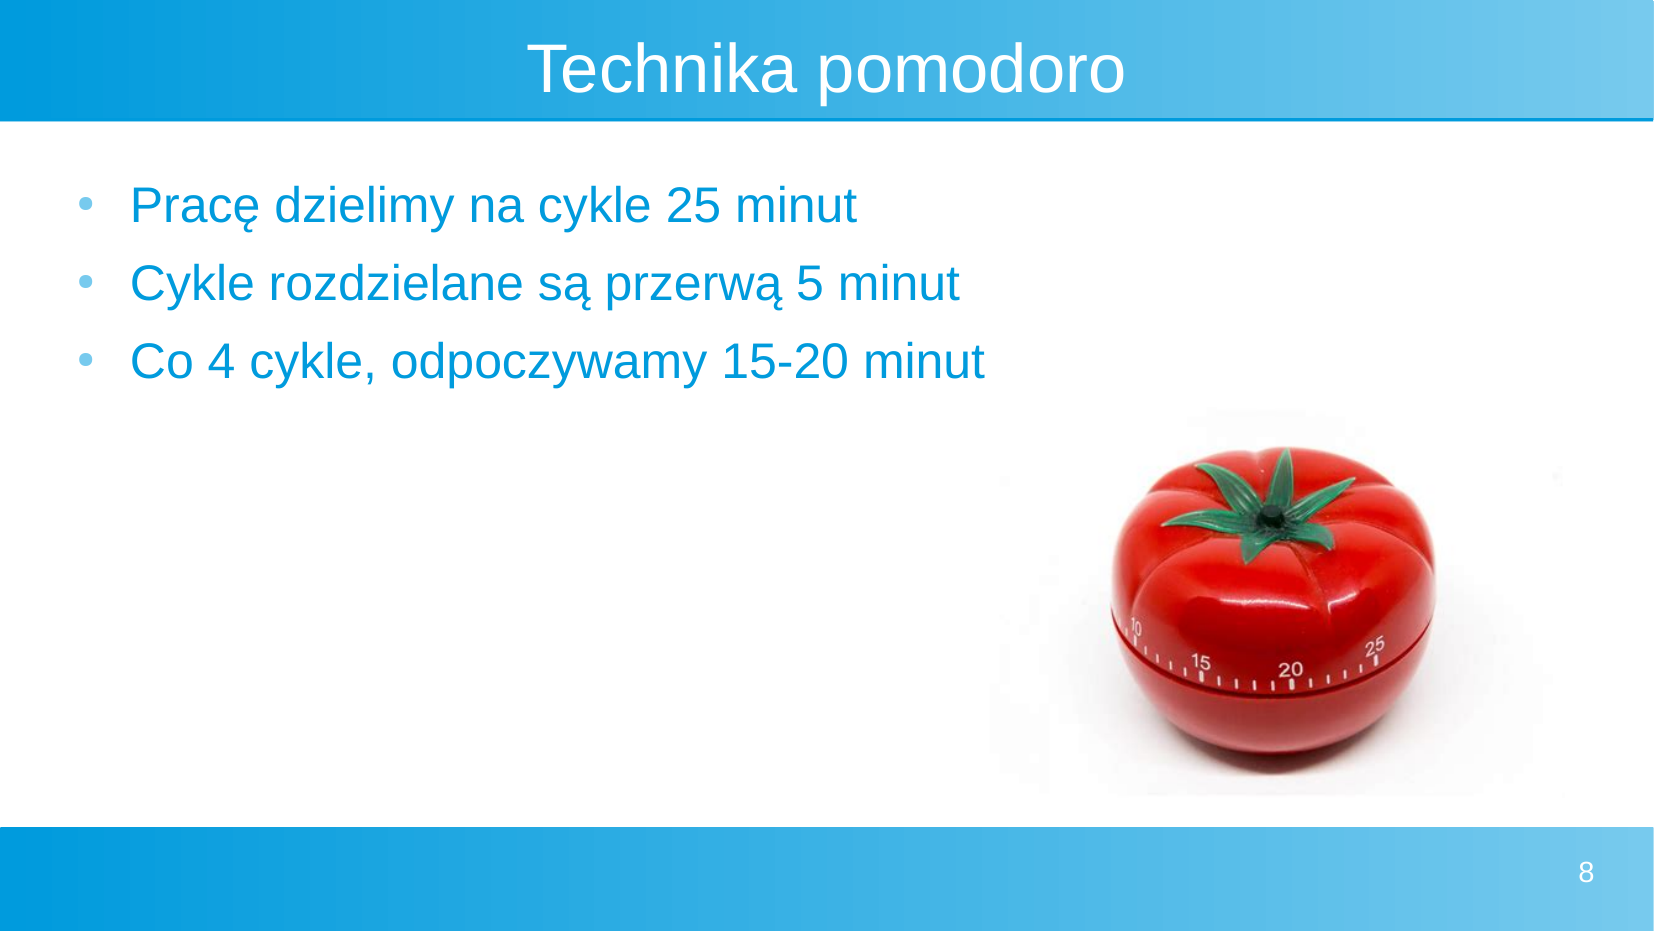

# Technika pomodoro
Pracę dzielimy na cykle 25 minut
Cykle rozdzielane są przerwą 5 minut
Co 4 cykle, odpoczywamy 15-20 minut
8